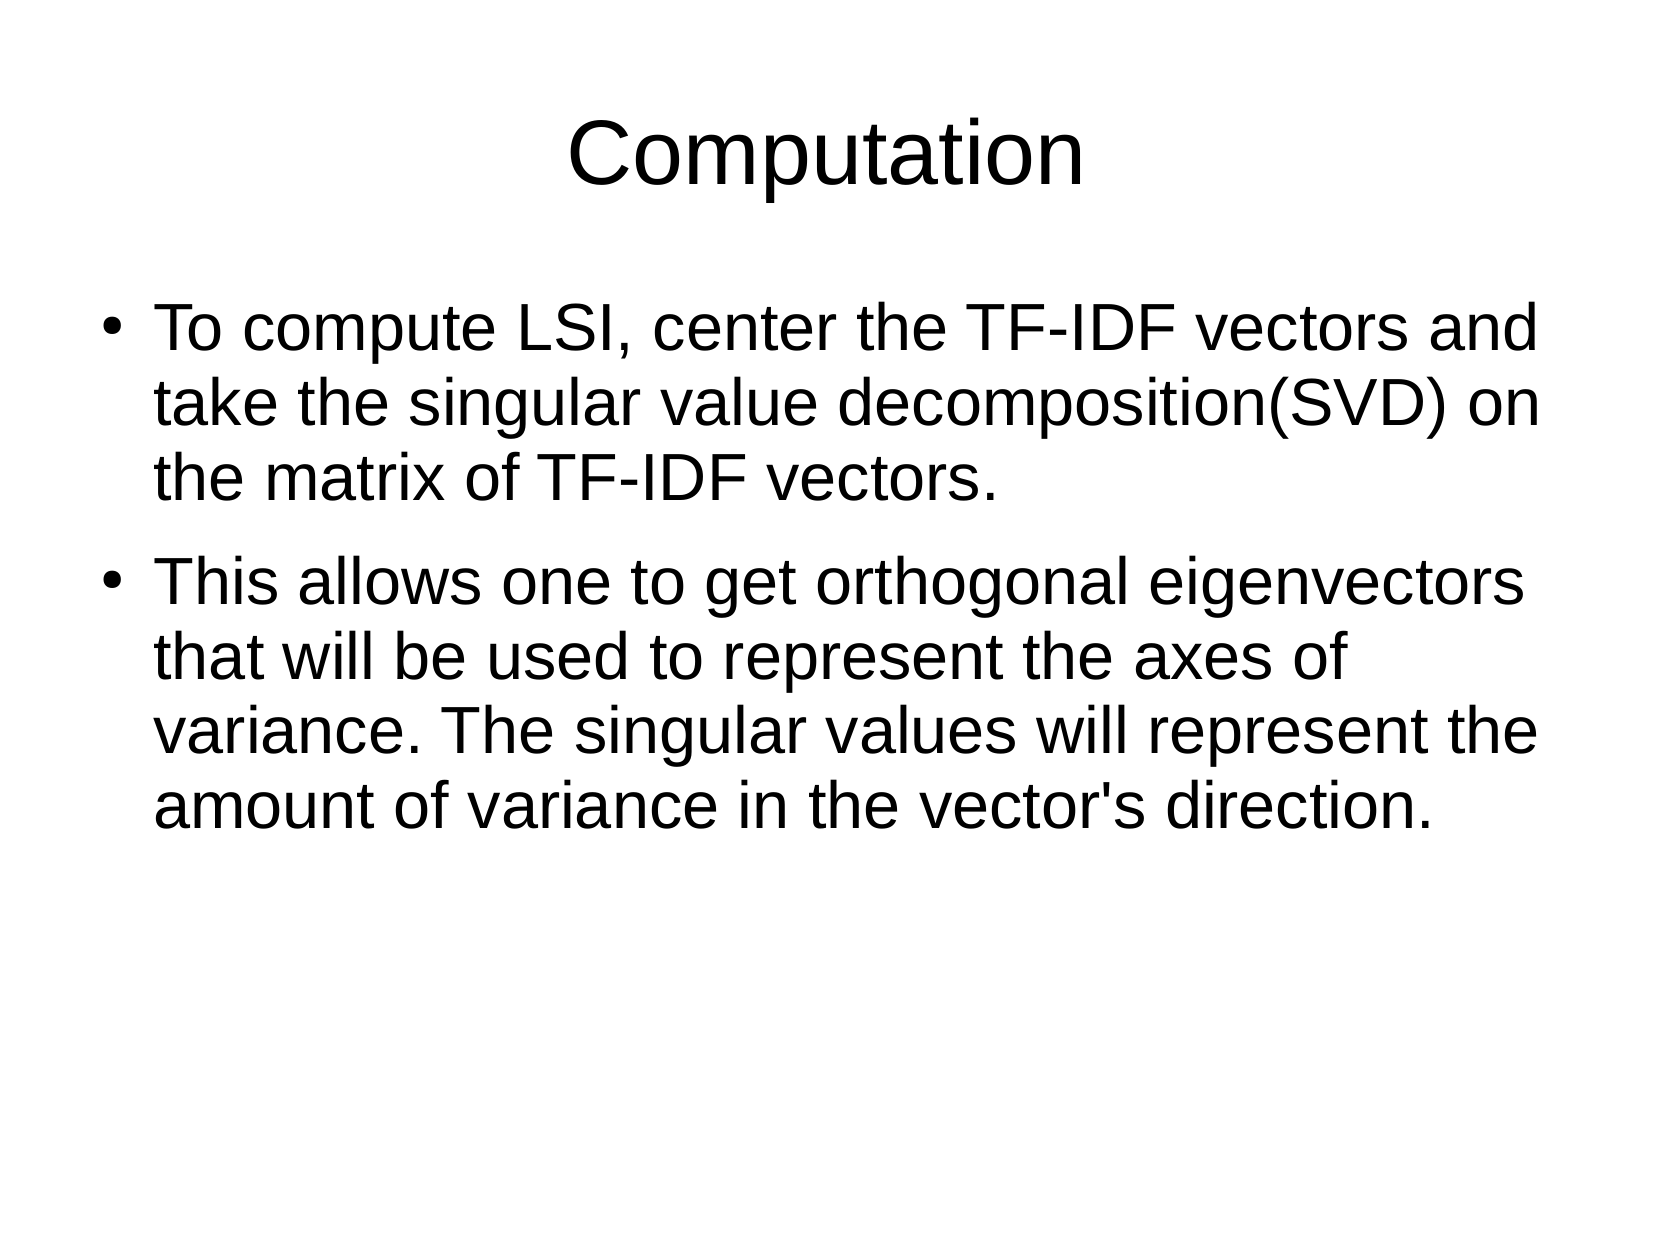

# Computation
To compute LSI, center the TF-IDF vectors and take the singular value decomposition(SVD) on the matrix of TF-IDF vectors.
This allows one to get orthogonal eigenvectors that will be used to represent the axes of variance. The singular values will represent the amount of variance in the vector's direction.